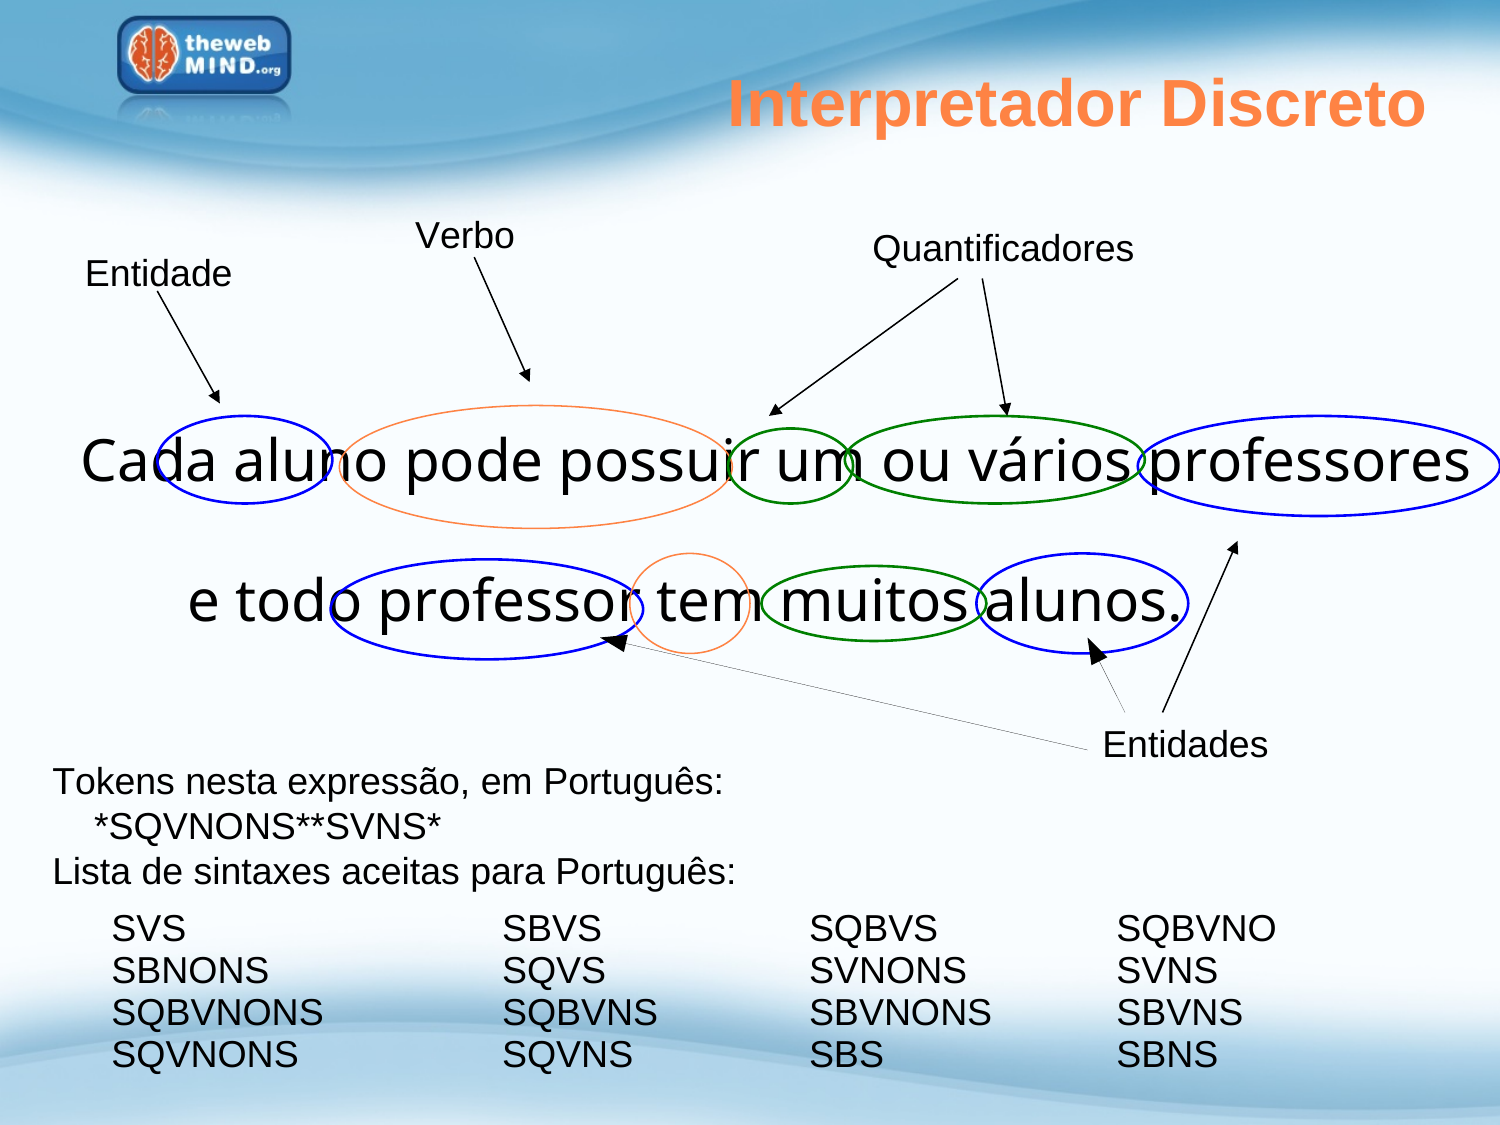

Interpretador Discreto
Verbo
Quantificadores
Entidade
Cada aluno pode possuir um ou vários professores
 e todo professor tem muitos alunos.
Entidades
Tokens nesta expressão, em Português:
 *SQVNONS**SVNS*
Lista de sintaxes aceitas para Português:
| SVS SBNONS SQBVNONS SQVNONS | SBVS SQVS SQBVNS SQVNS | SQBVS SVNONS SBVNONS SBS | SQBVNO SVNS SBVNS SBNS |
| --- | --- | --- | --- |